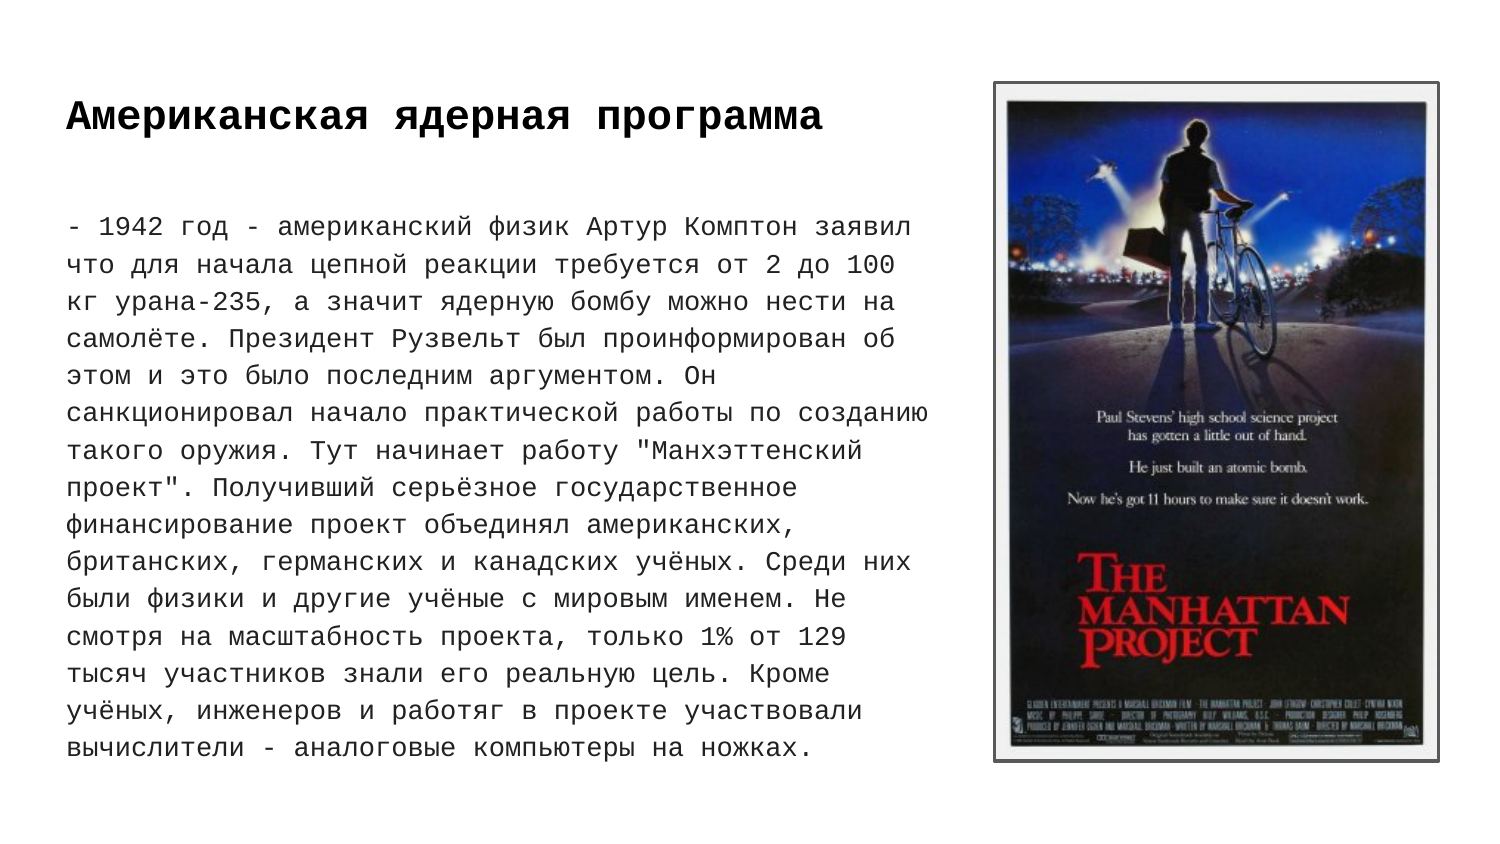

# Американская ядерная программа
- 1942 год - американский физик Артур Комптон заявил что для начала цепной реакции требуется от 2 до 100 кг урана-235, а значит ядерную бомбу можно нести на самолёте. Президент Рузвельт был проинформирован об этом и это было последним аргументом. Он санкционировал начало практической работы по созданию такого оружия. Тут начинает работу "Манхэттенский проект". Получивший серьёзное государственное финансирование проект объединял американских, британских, германских и канадских учёных. Среди них были физики и другие учёные с мировым именем. Не смотря на масштабность проекта, только 1% от 129 тысяч участников знали его реальную цель. Кроме учёных, инженеров и работяг в проекте участвовали вычислители - аналоговые компьютеры на ножках.